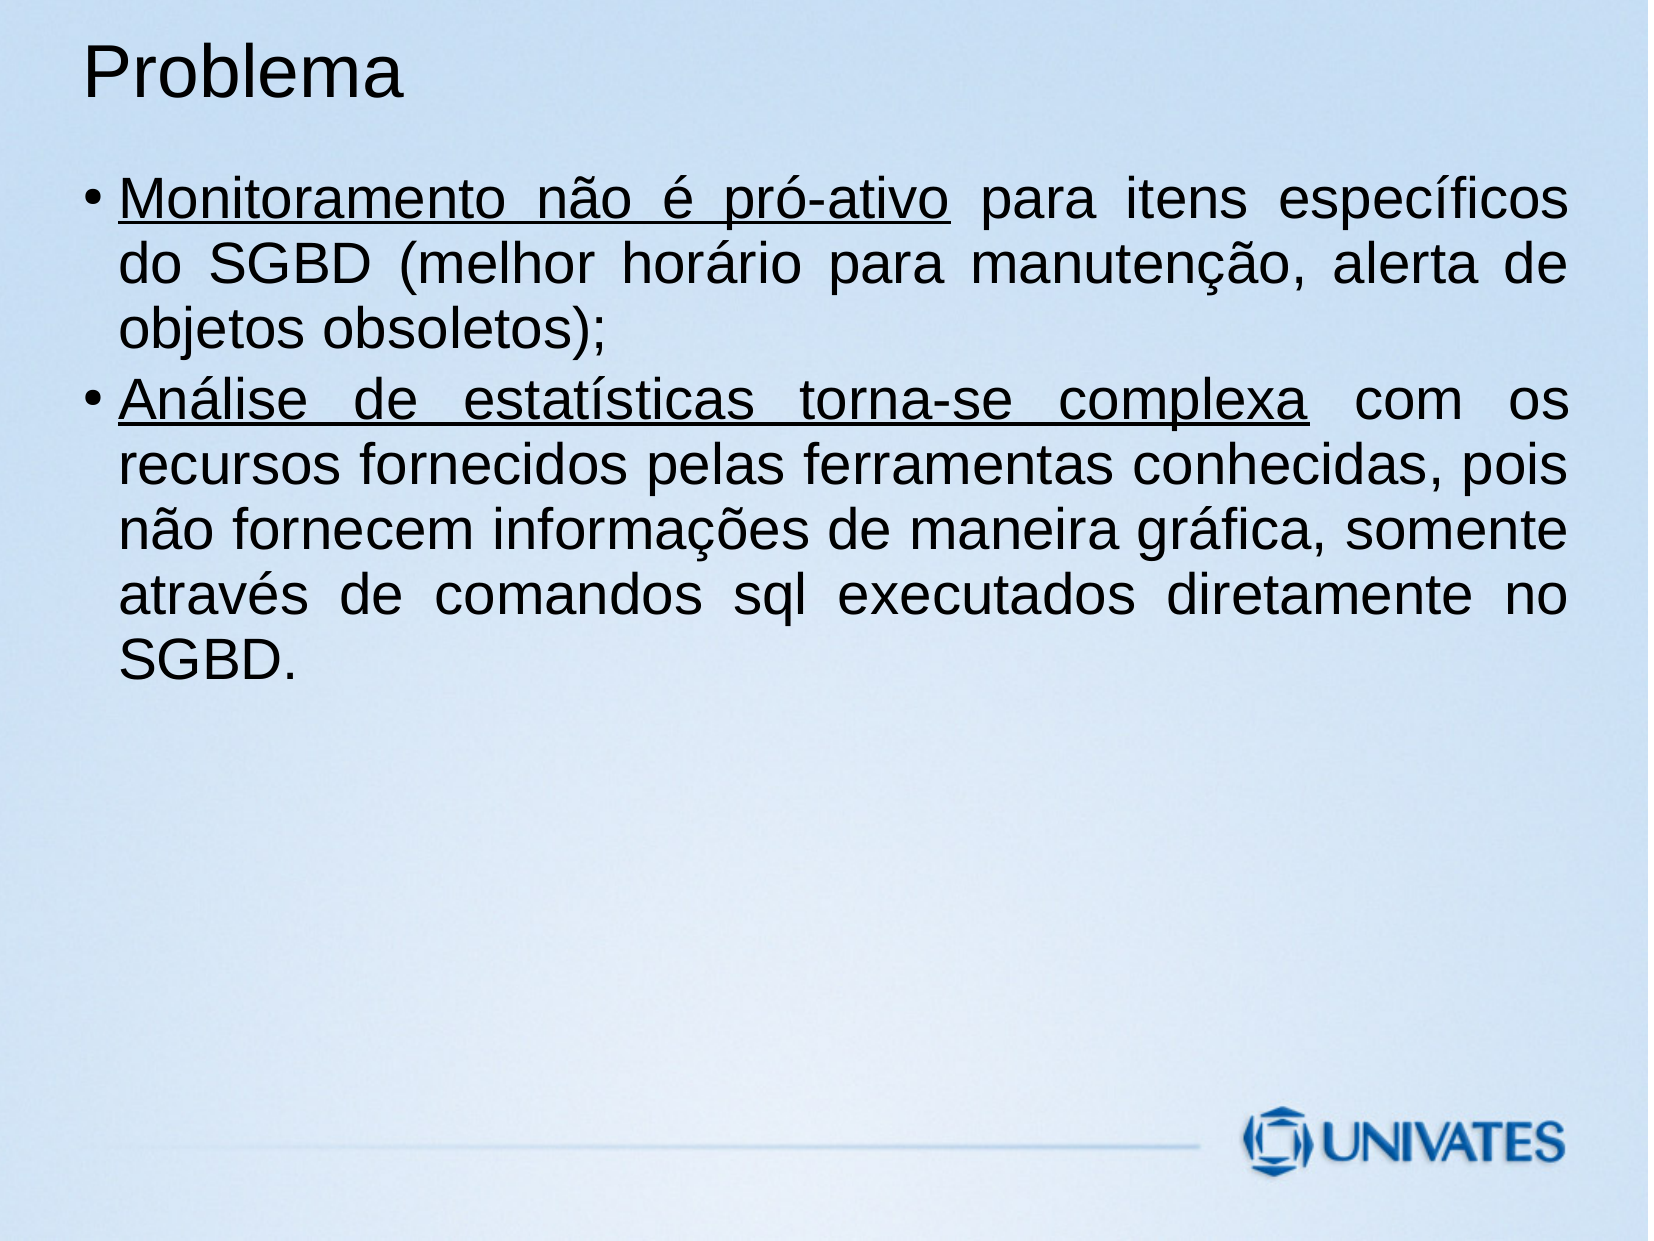

# Problema
Monitoramento não é pró-ativo para itens específicos do SGBD (melhor horário para manutenção, alerta de objetos obsoletos);
Análise de estatísticas torna-se complexa com os recursos fornecidos pelas ferramentas conhecidas, pois não fornecem informações de maneira gráfica, somente através de comandos sql executados diretamente no SGBD.
5